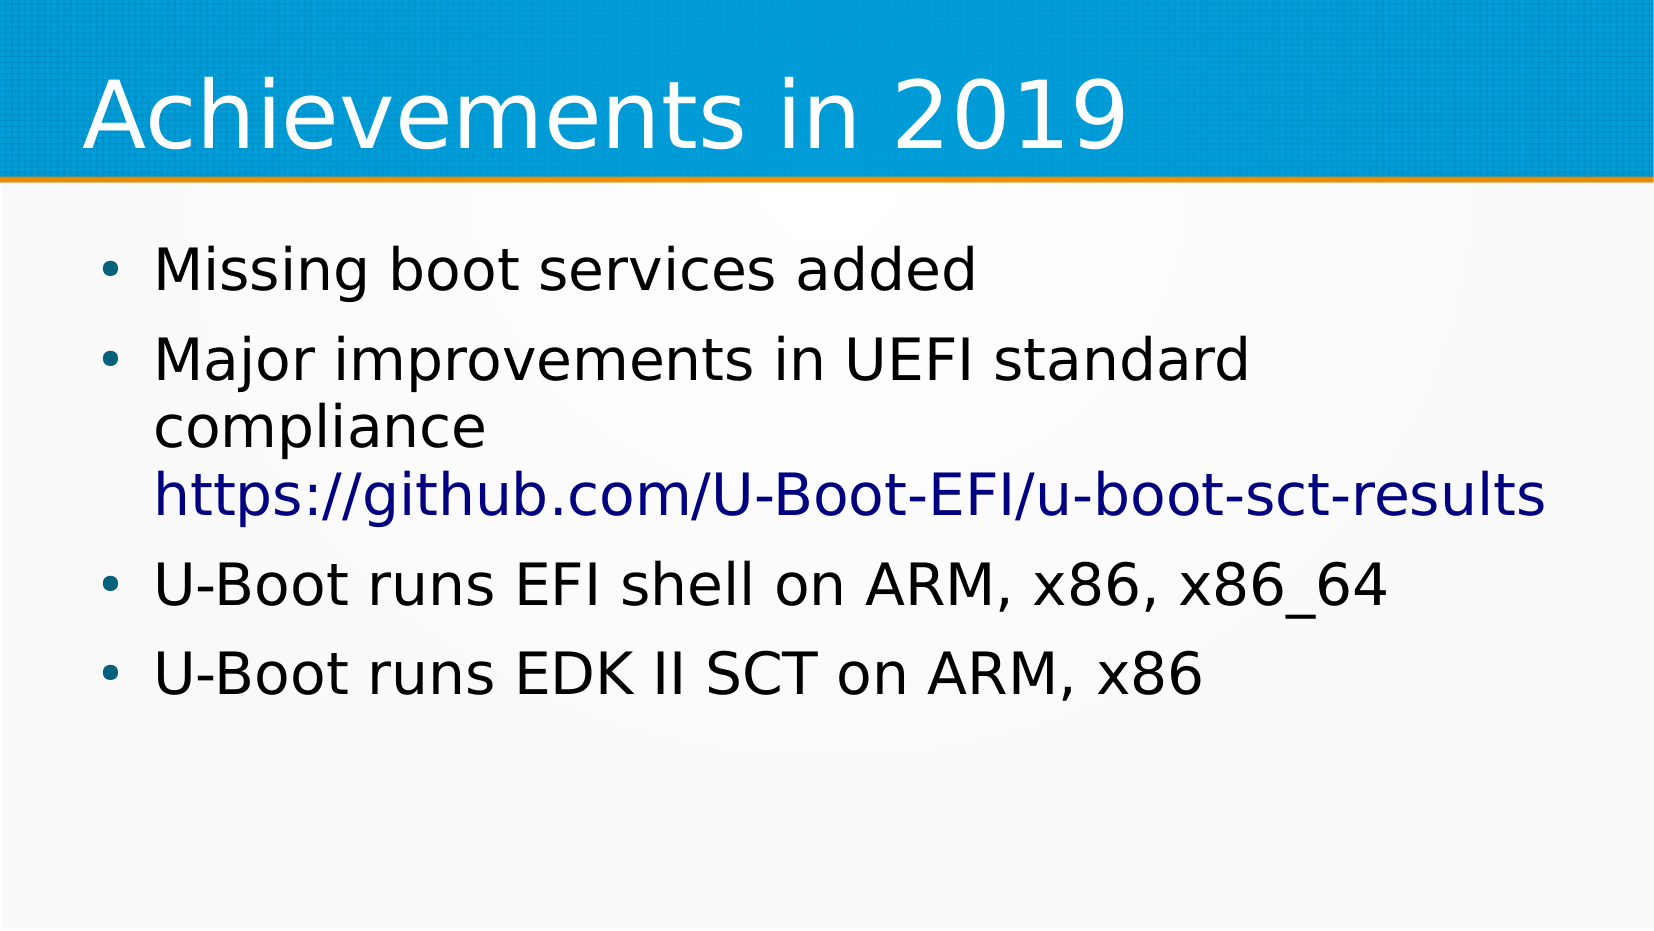

# Achievements in 2019
Missing boot services added
Major improvements in UEFI standard compliance
https://github.com/U-Boot-EFI/u-boot-sct-results
U-Boot runs EFI shell on ARM, x86, x86_64
U-Boot runs EDK II SCT on ARM, x86